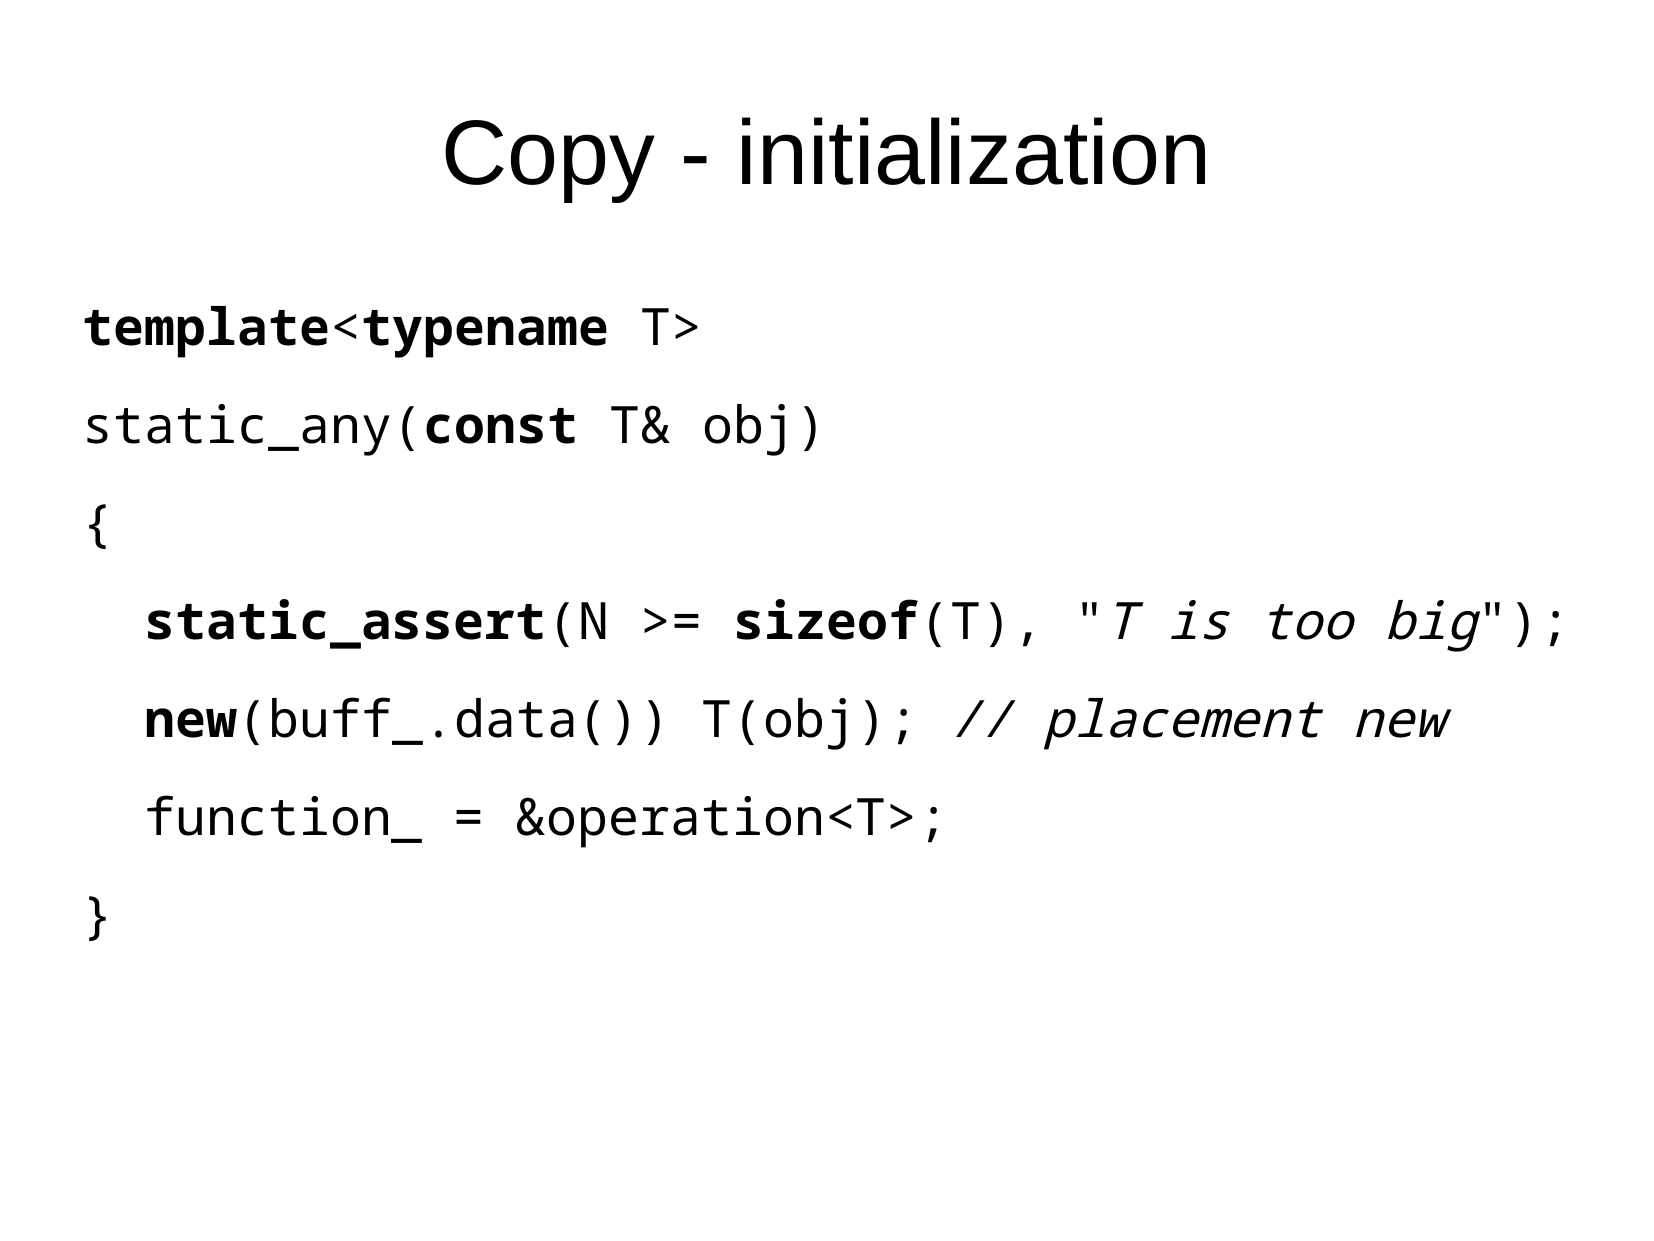

# Copy - initialization
template<typename T>
static_any(const T& obj)
{
 static_assert(N >= sizeof(T), "T is too big");
 new(buff_.data()) T(obj); // placement new
 function_ = &operation<T>;
}